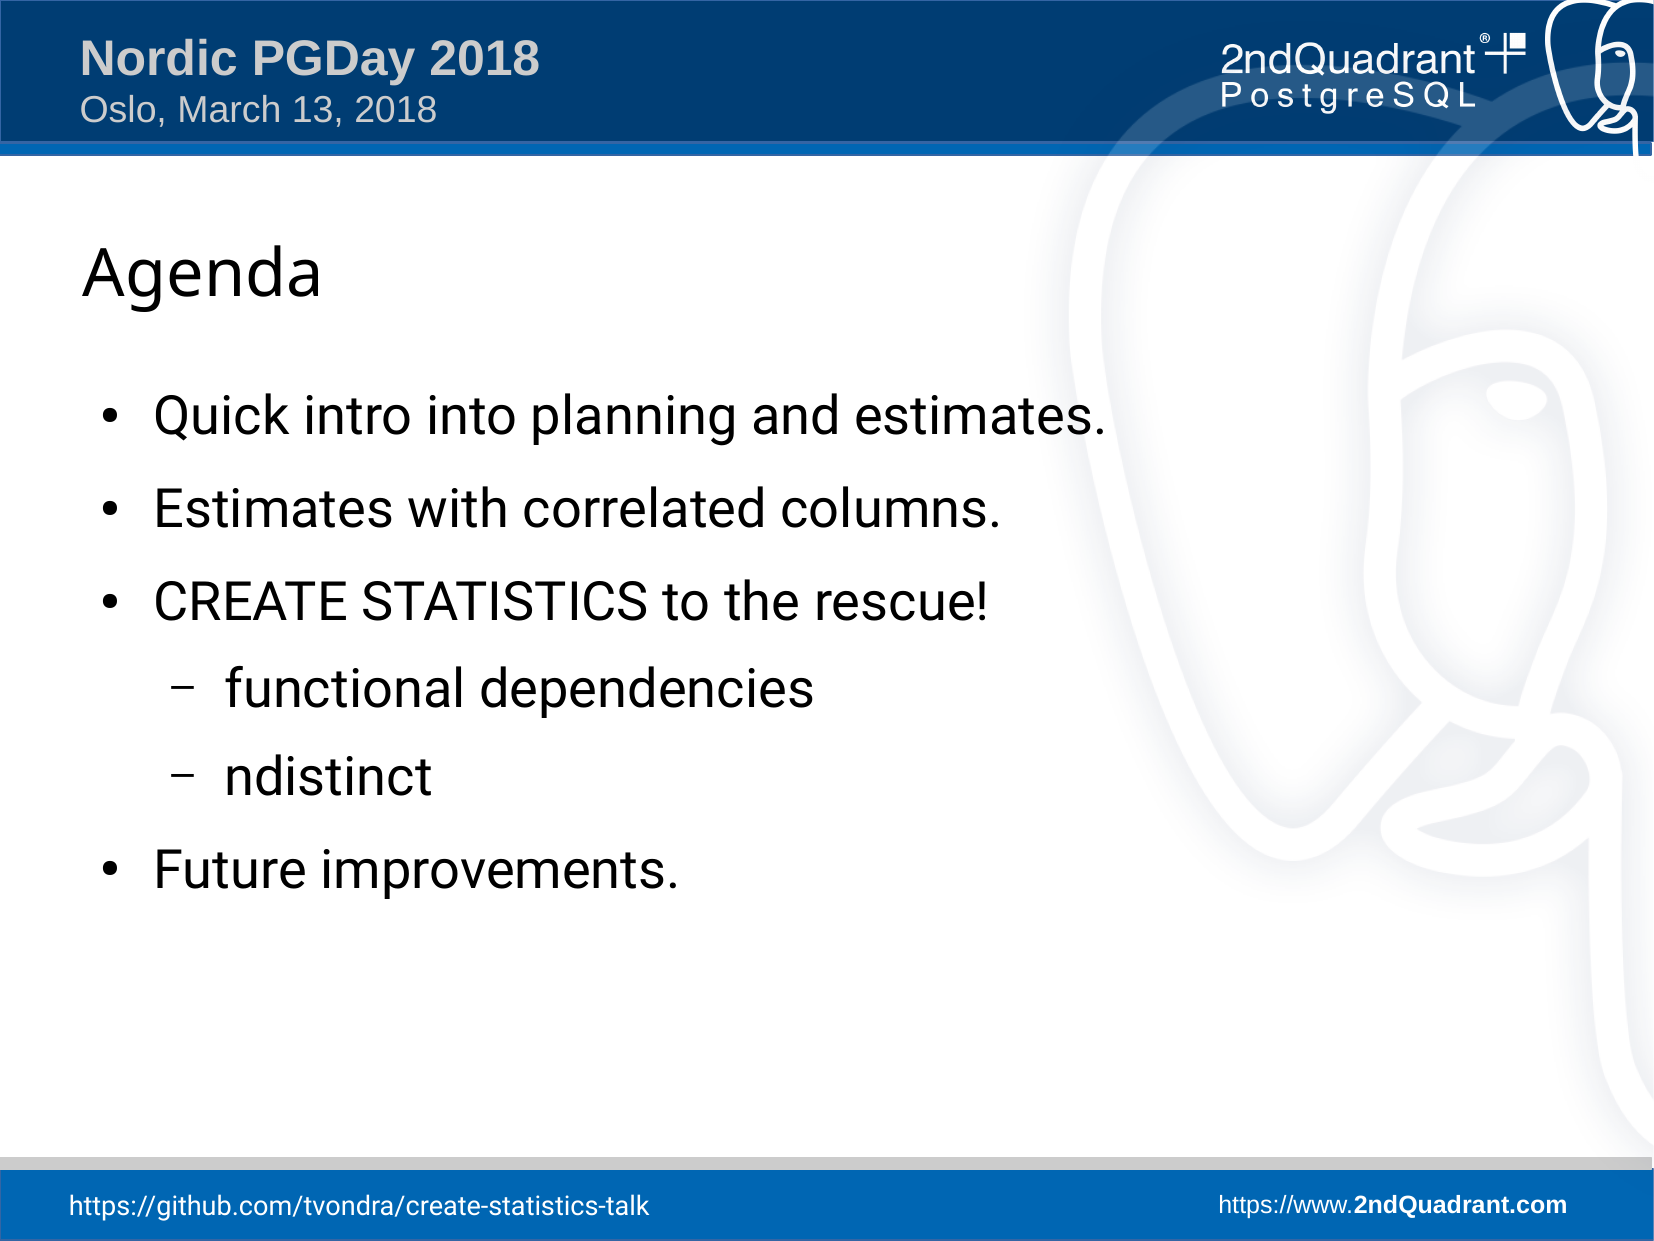

# Agenda
Quick intro into planning and estimates.
Estimates with correlated columns.
CREATE STATISTICS to the rescue!
functional dependencies
ndistinct
Future improvements.